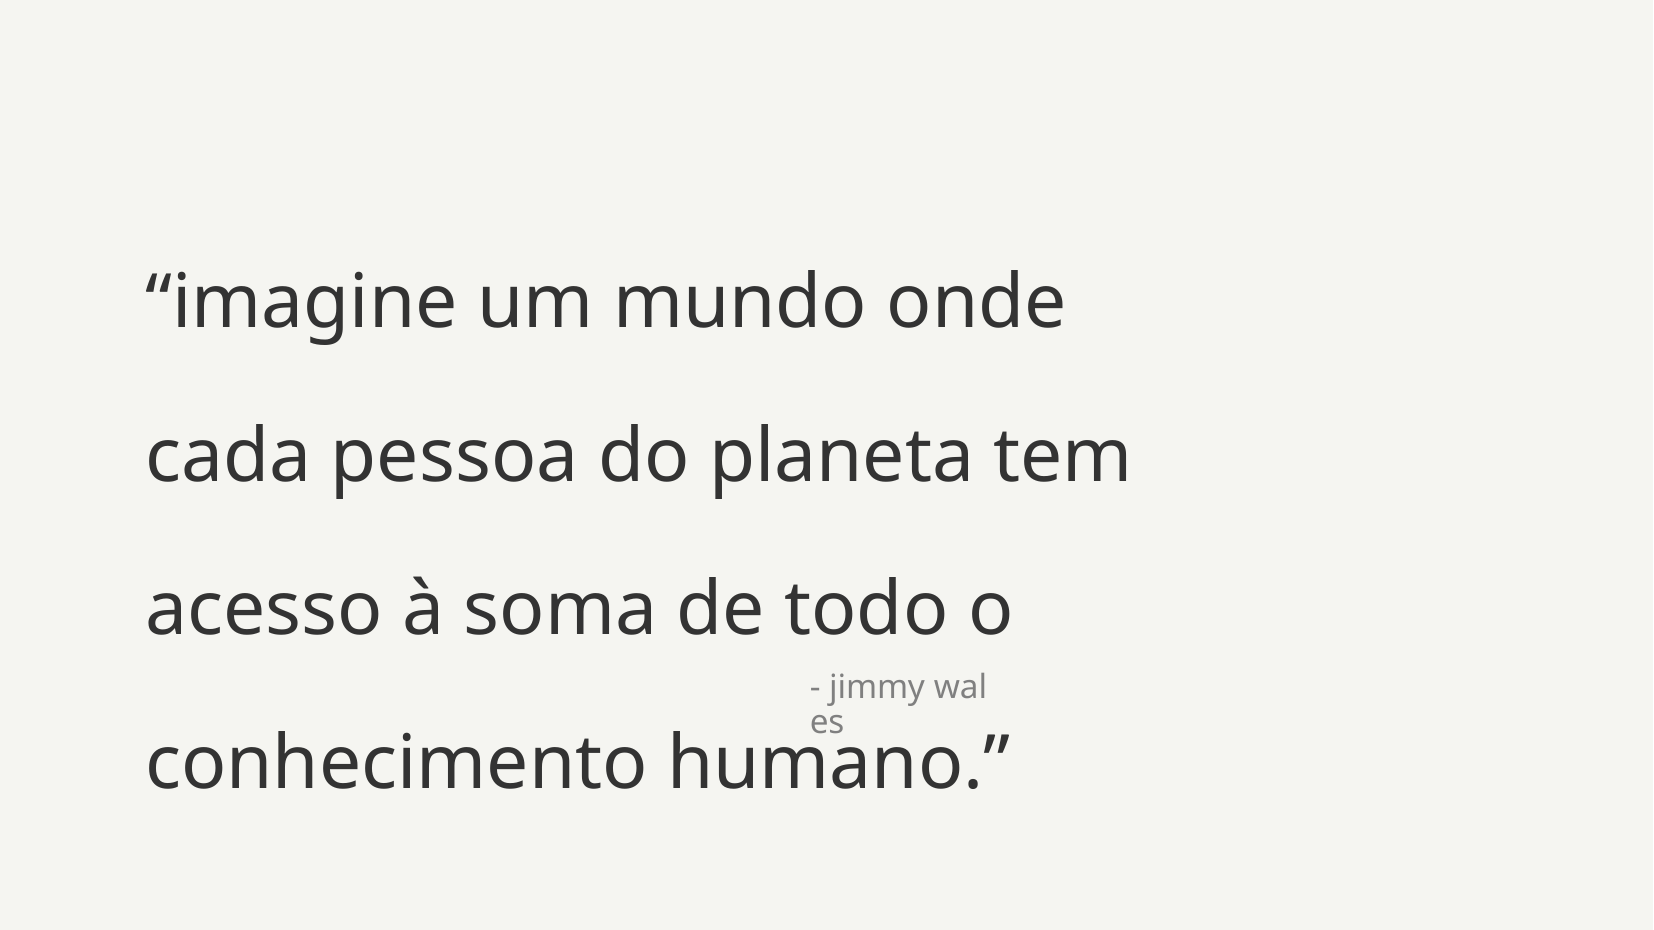

“imagine um mundo onde cada pessoa do planeta tem acesso à soma de todo o conhecimento humano.”
- jimmy wales